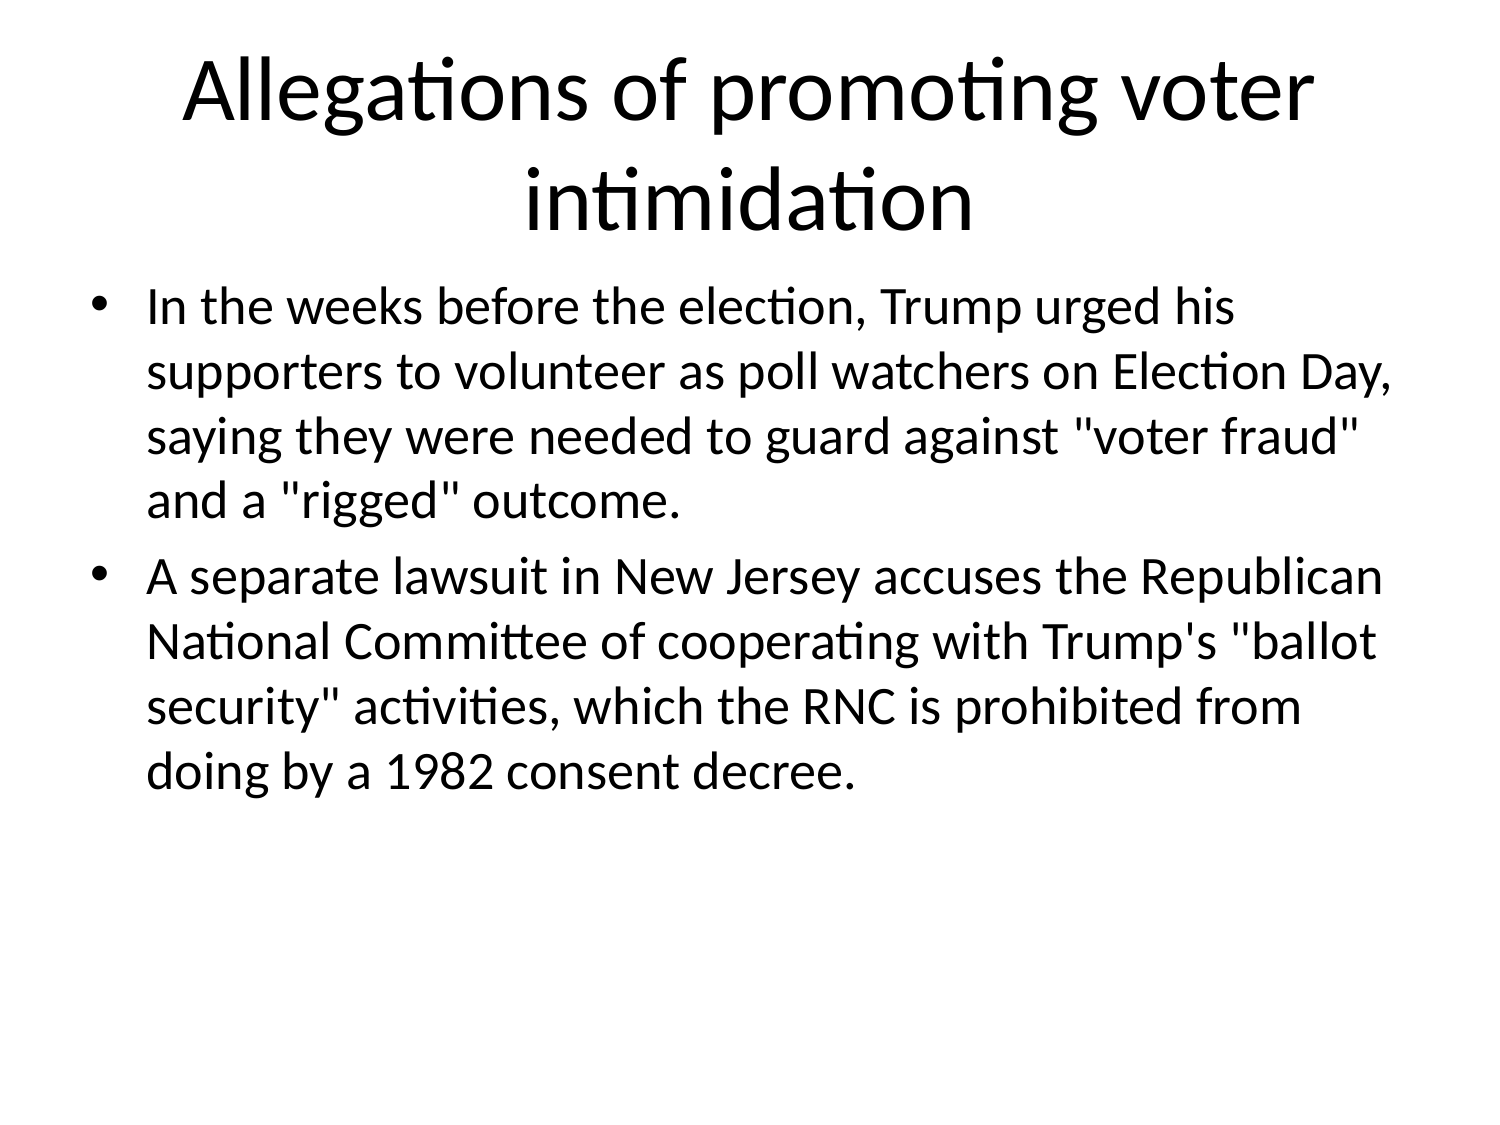

# Allegations of promoting voter intimidation
In the weeks before the election, Trump urged his supporters to volunteer as poll watchers on Election Day, saying they were needed to guard against "voter fraud" and a "rigged" outcome.
A separate lawsuit in New Jersey accuses the Republican National Committee of cooperating with Trump's "ballot security" activities, which the RNC is prohibited from doing by a 1982 consent decree.